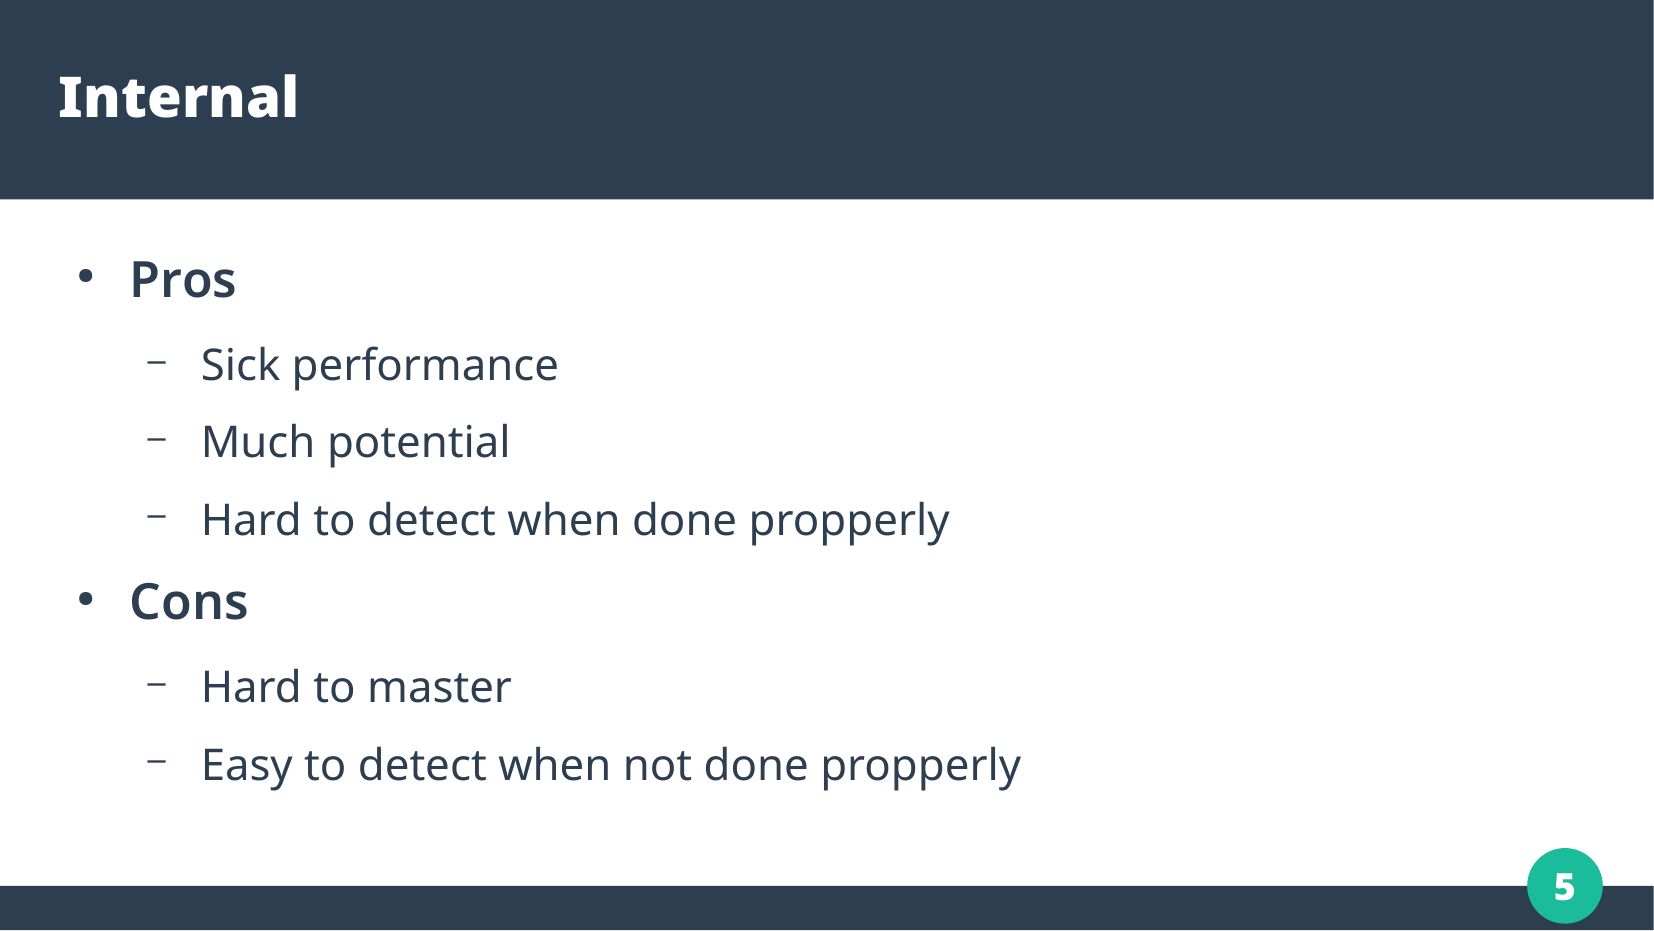

# Internal
Pros
Sick performance
Much potential
Hard to detect when done propperly
Cons
Hard to master
Easy to detect when not done propperly